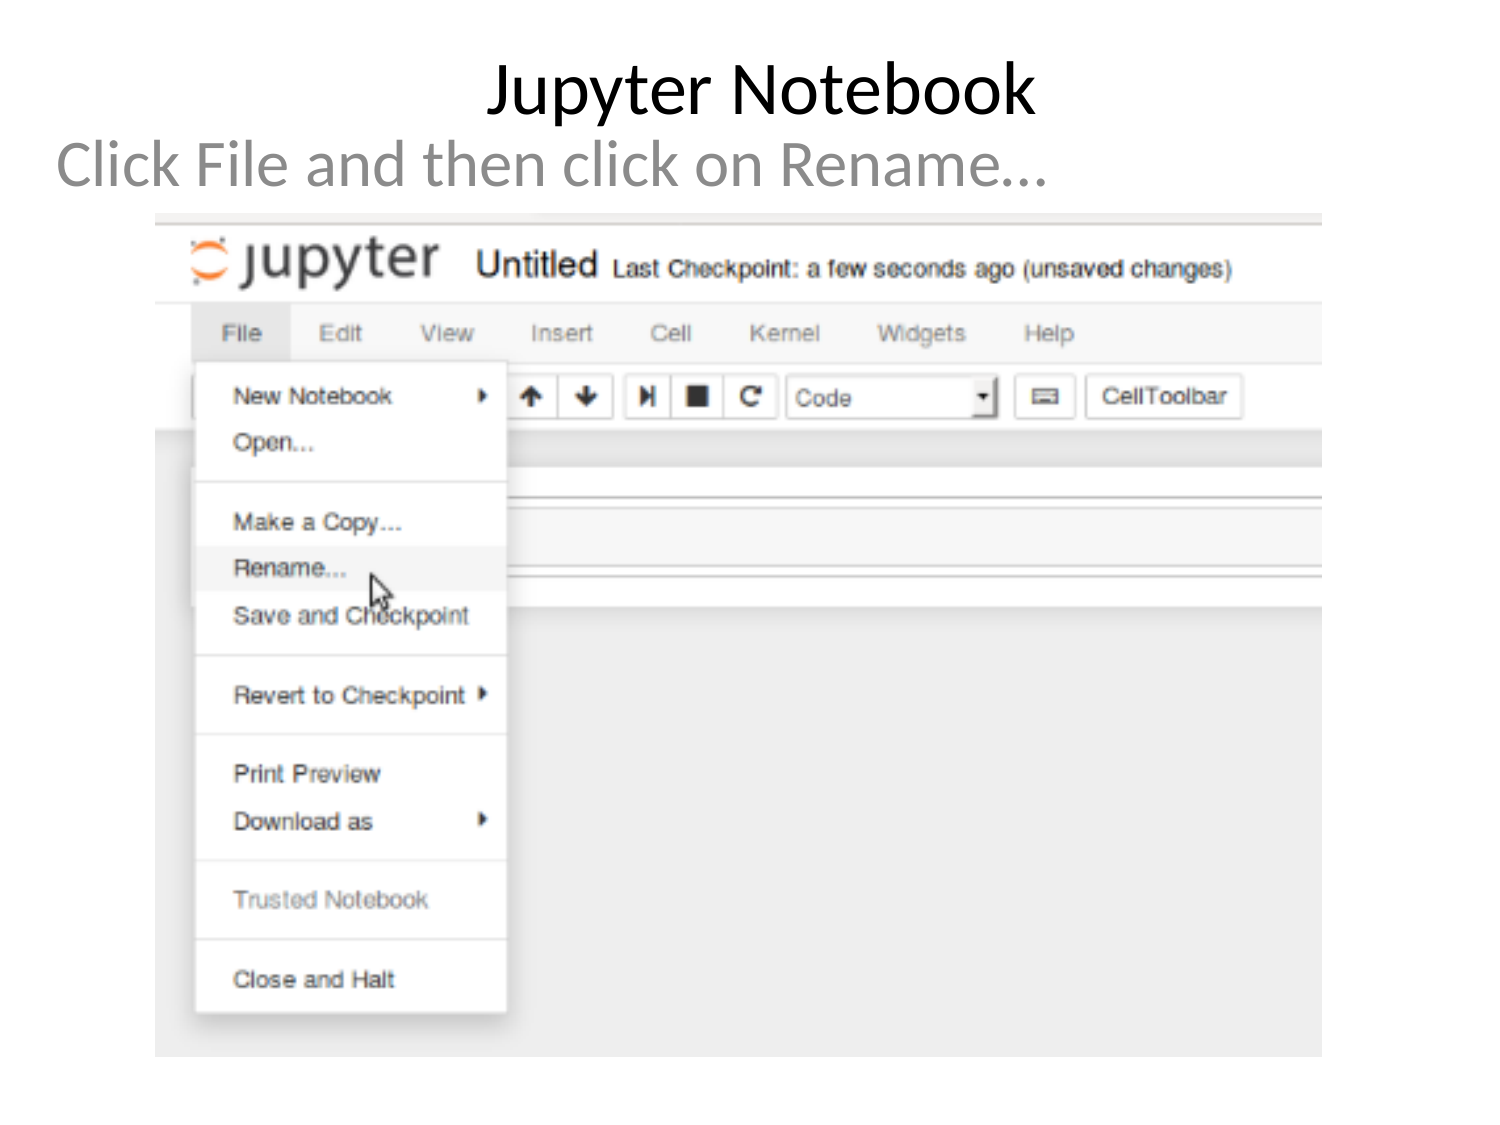

# Jupyter Notebook
Click File and then click on Rename…